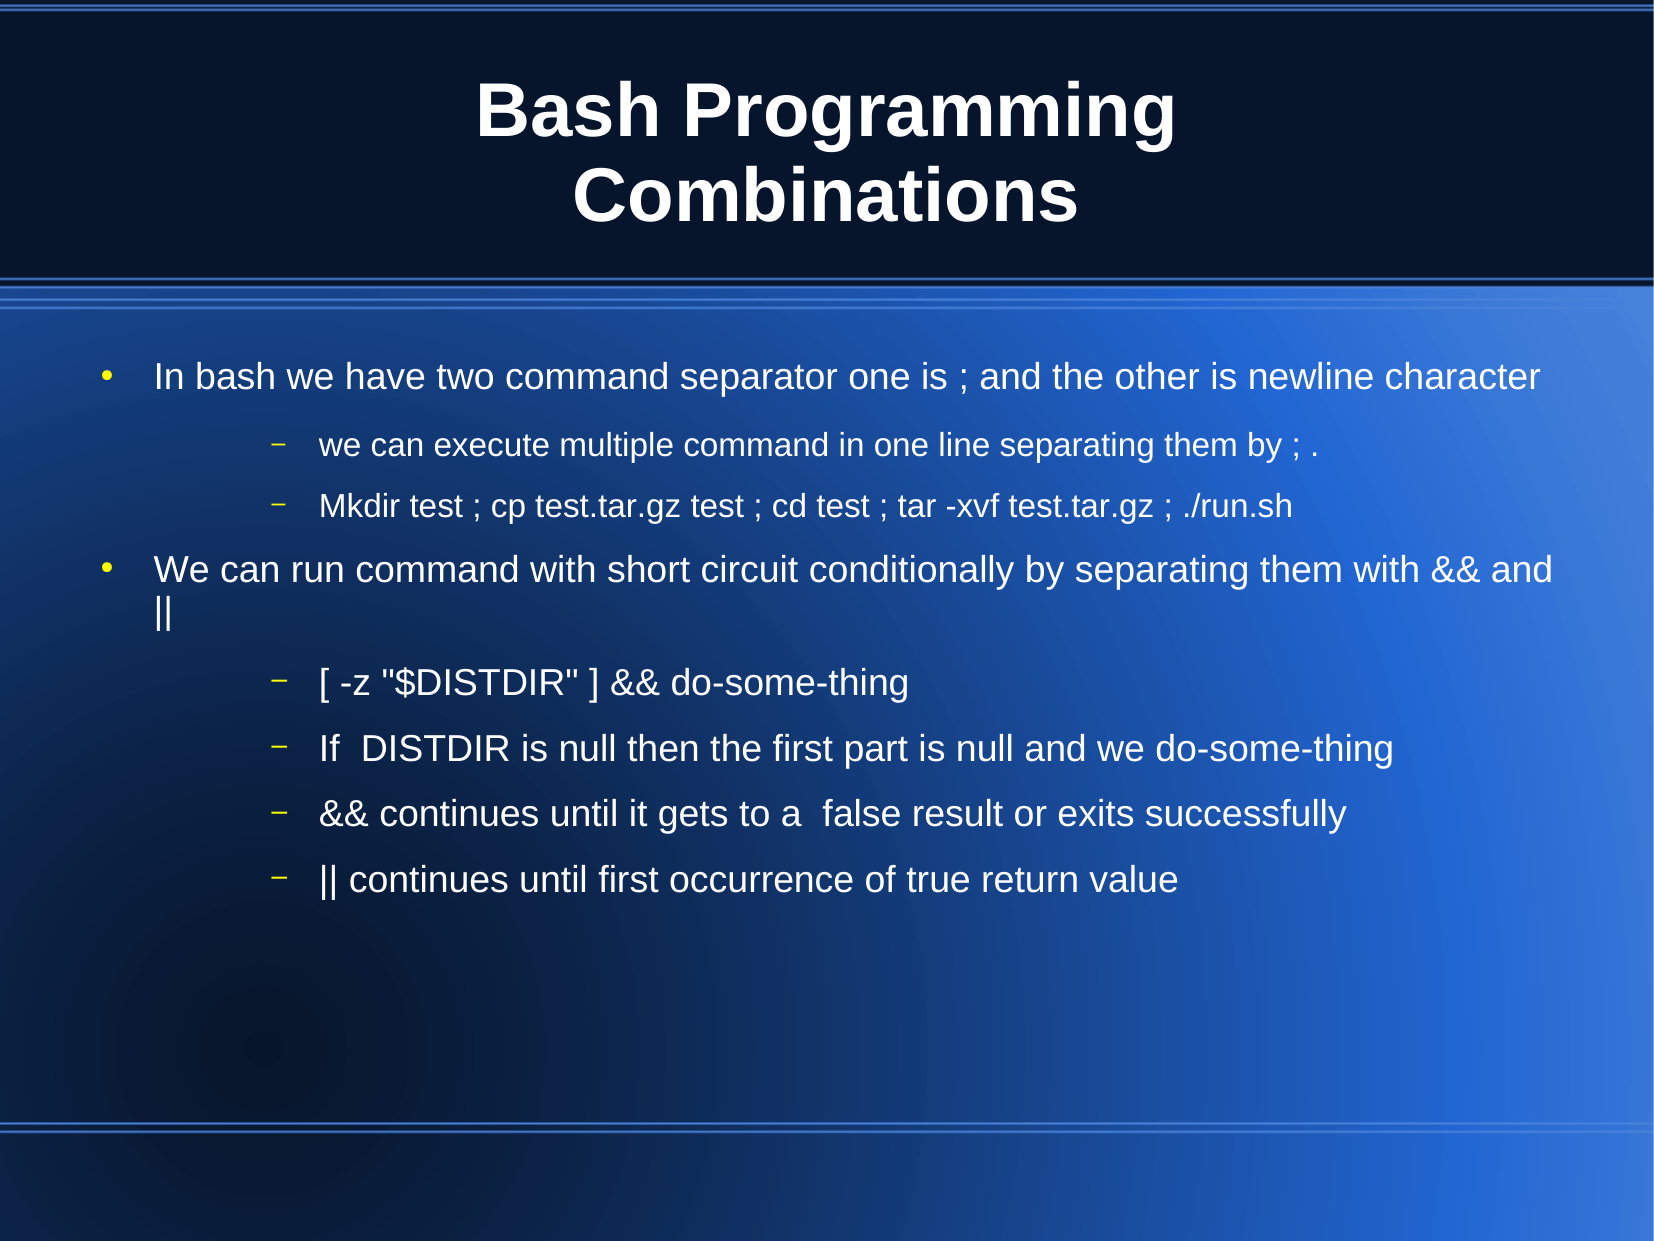

# Bash Programming Combinations
In bash we have two command separator one is ; and the other is newline character
we can execute multiple command in one line separating them by ; .
Mkdir test ; cp test.tar.gz test ; cd test ; tar -xvf test.tar.gz ; ./run.sh
We can run command with short circuit conditionally by separating them with && and ||
[ -z "$DISTDIR" ] && do-some-thing
If DISTDIR is null then the first part is null and we do-some-thing
&& continues until it gets to a false result or exits successfully
|| continues until first occurrence of true return value